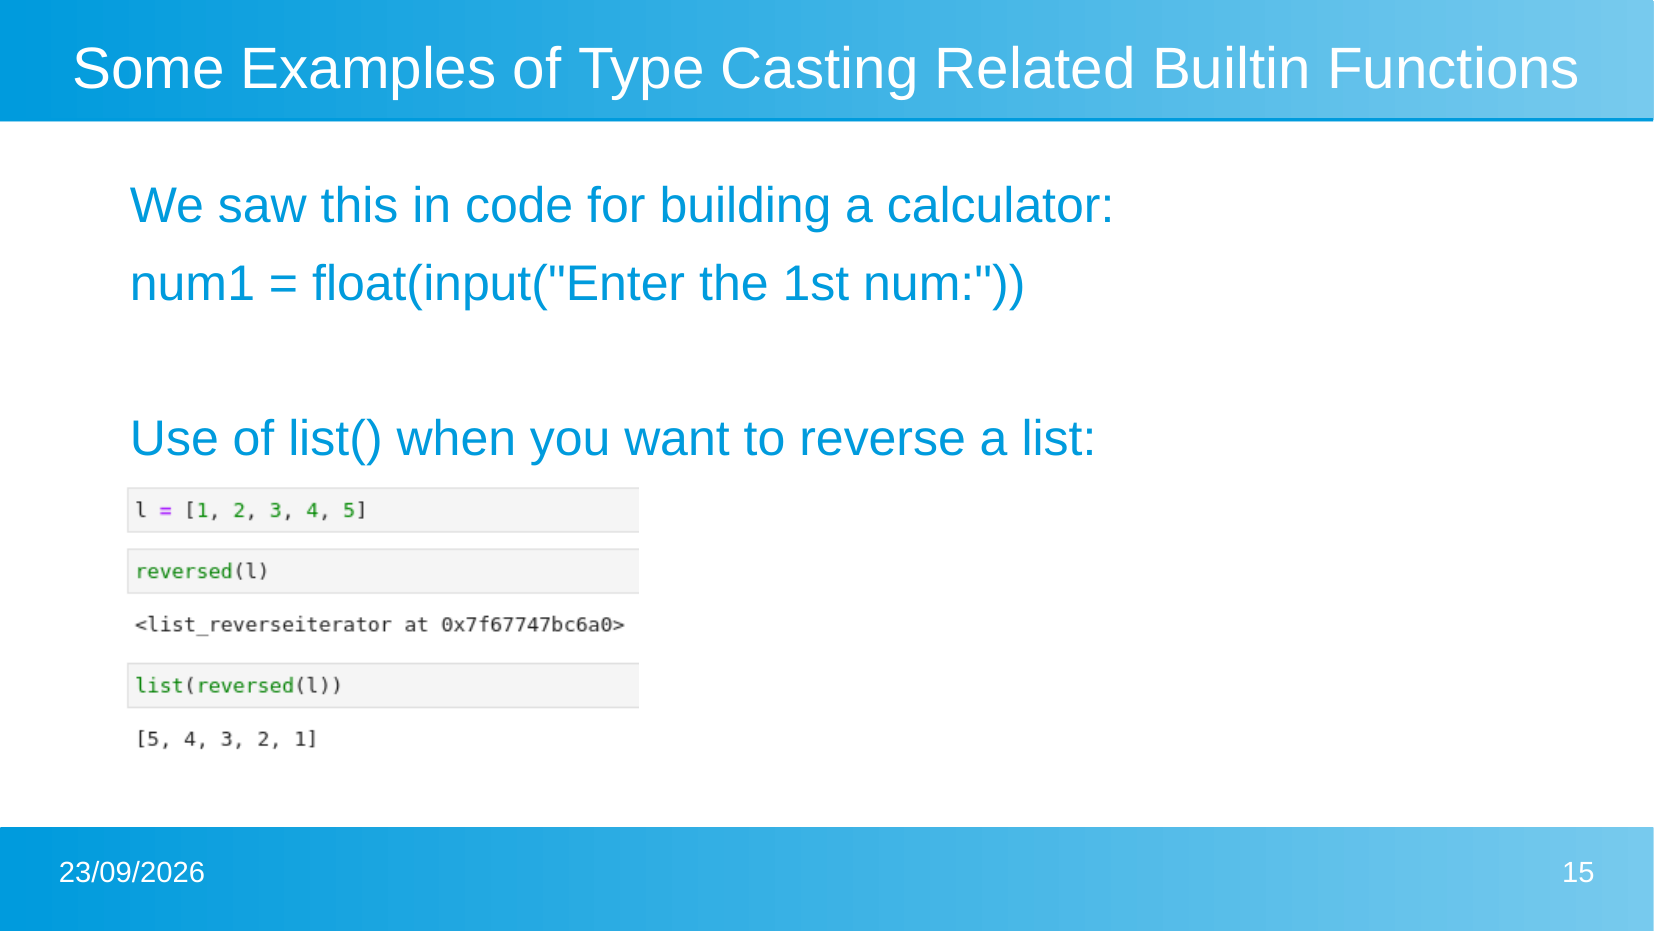

# Some Examples of Type Casting Related Builtin Functions
We saw this in code for building a calculator:
num1 = float(input("Enter the 1st num:"))
Use of list() when you want to reverse a list:
15